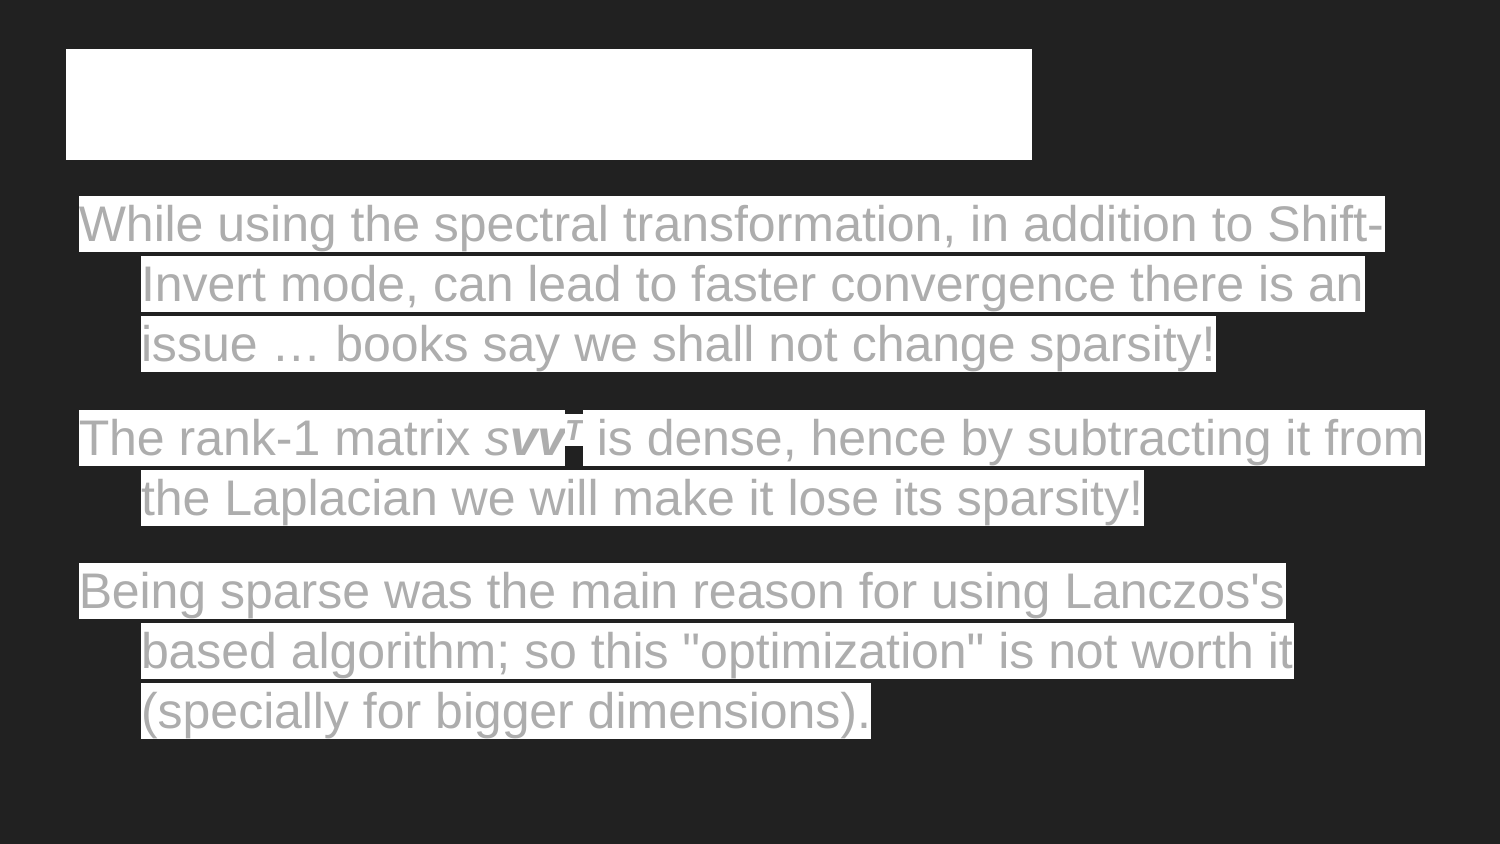

# Idea5: loss of sparsity
While using the spectral transformation, in addition to Shift-Invert mode, can lead to faster convergence there is an issue … books say we shall not change sparsity!
The rank-1 matrix svvT is dense, hence by subtracting it from the Laplacian we will make it lose its sparsity!
Being sparse was the main reason for using Lanczos's based algorithm; so this "optimization" is not worth it (specially for bigger dimensions).